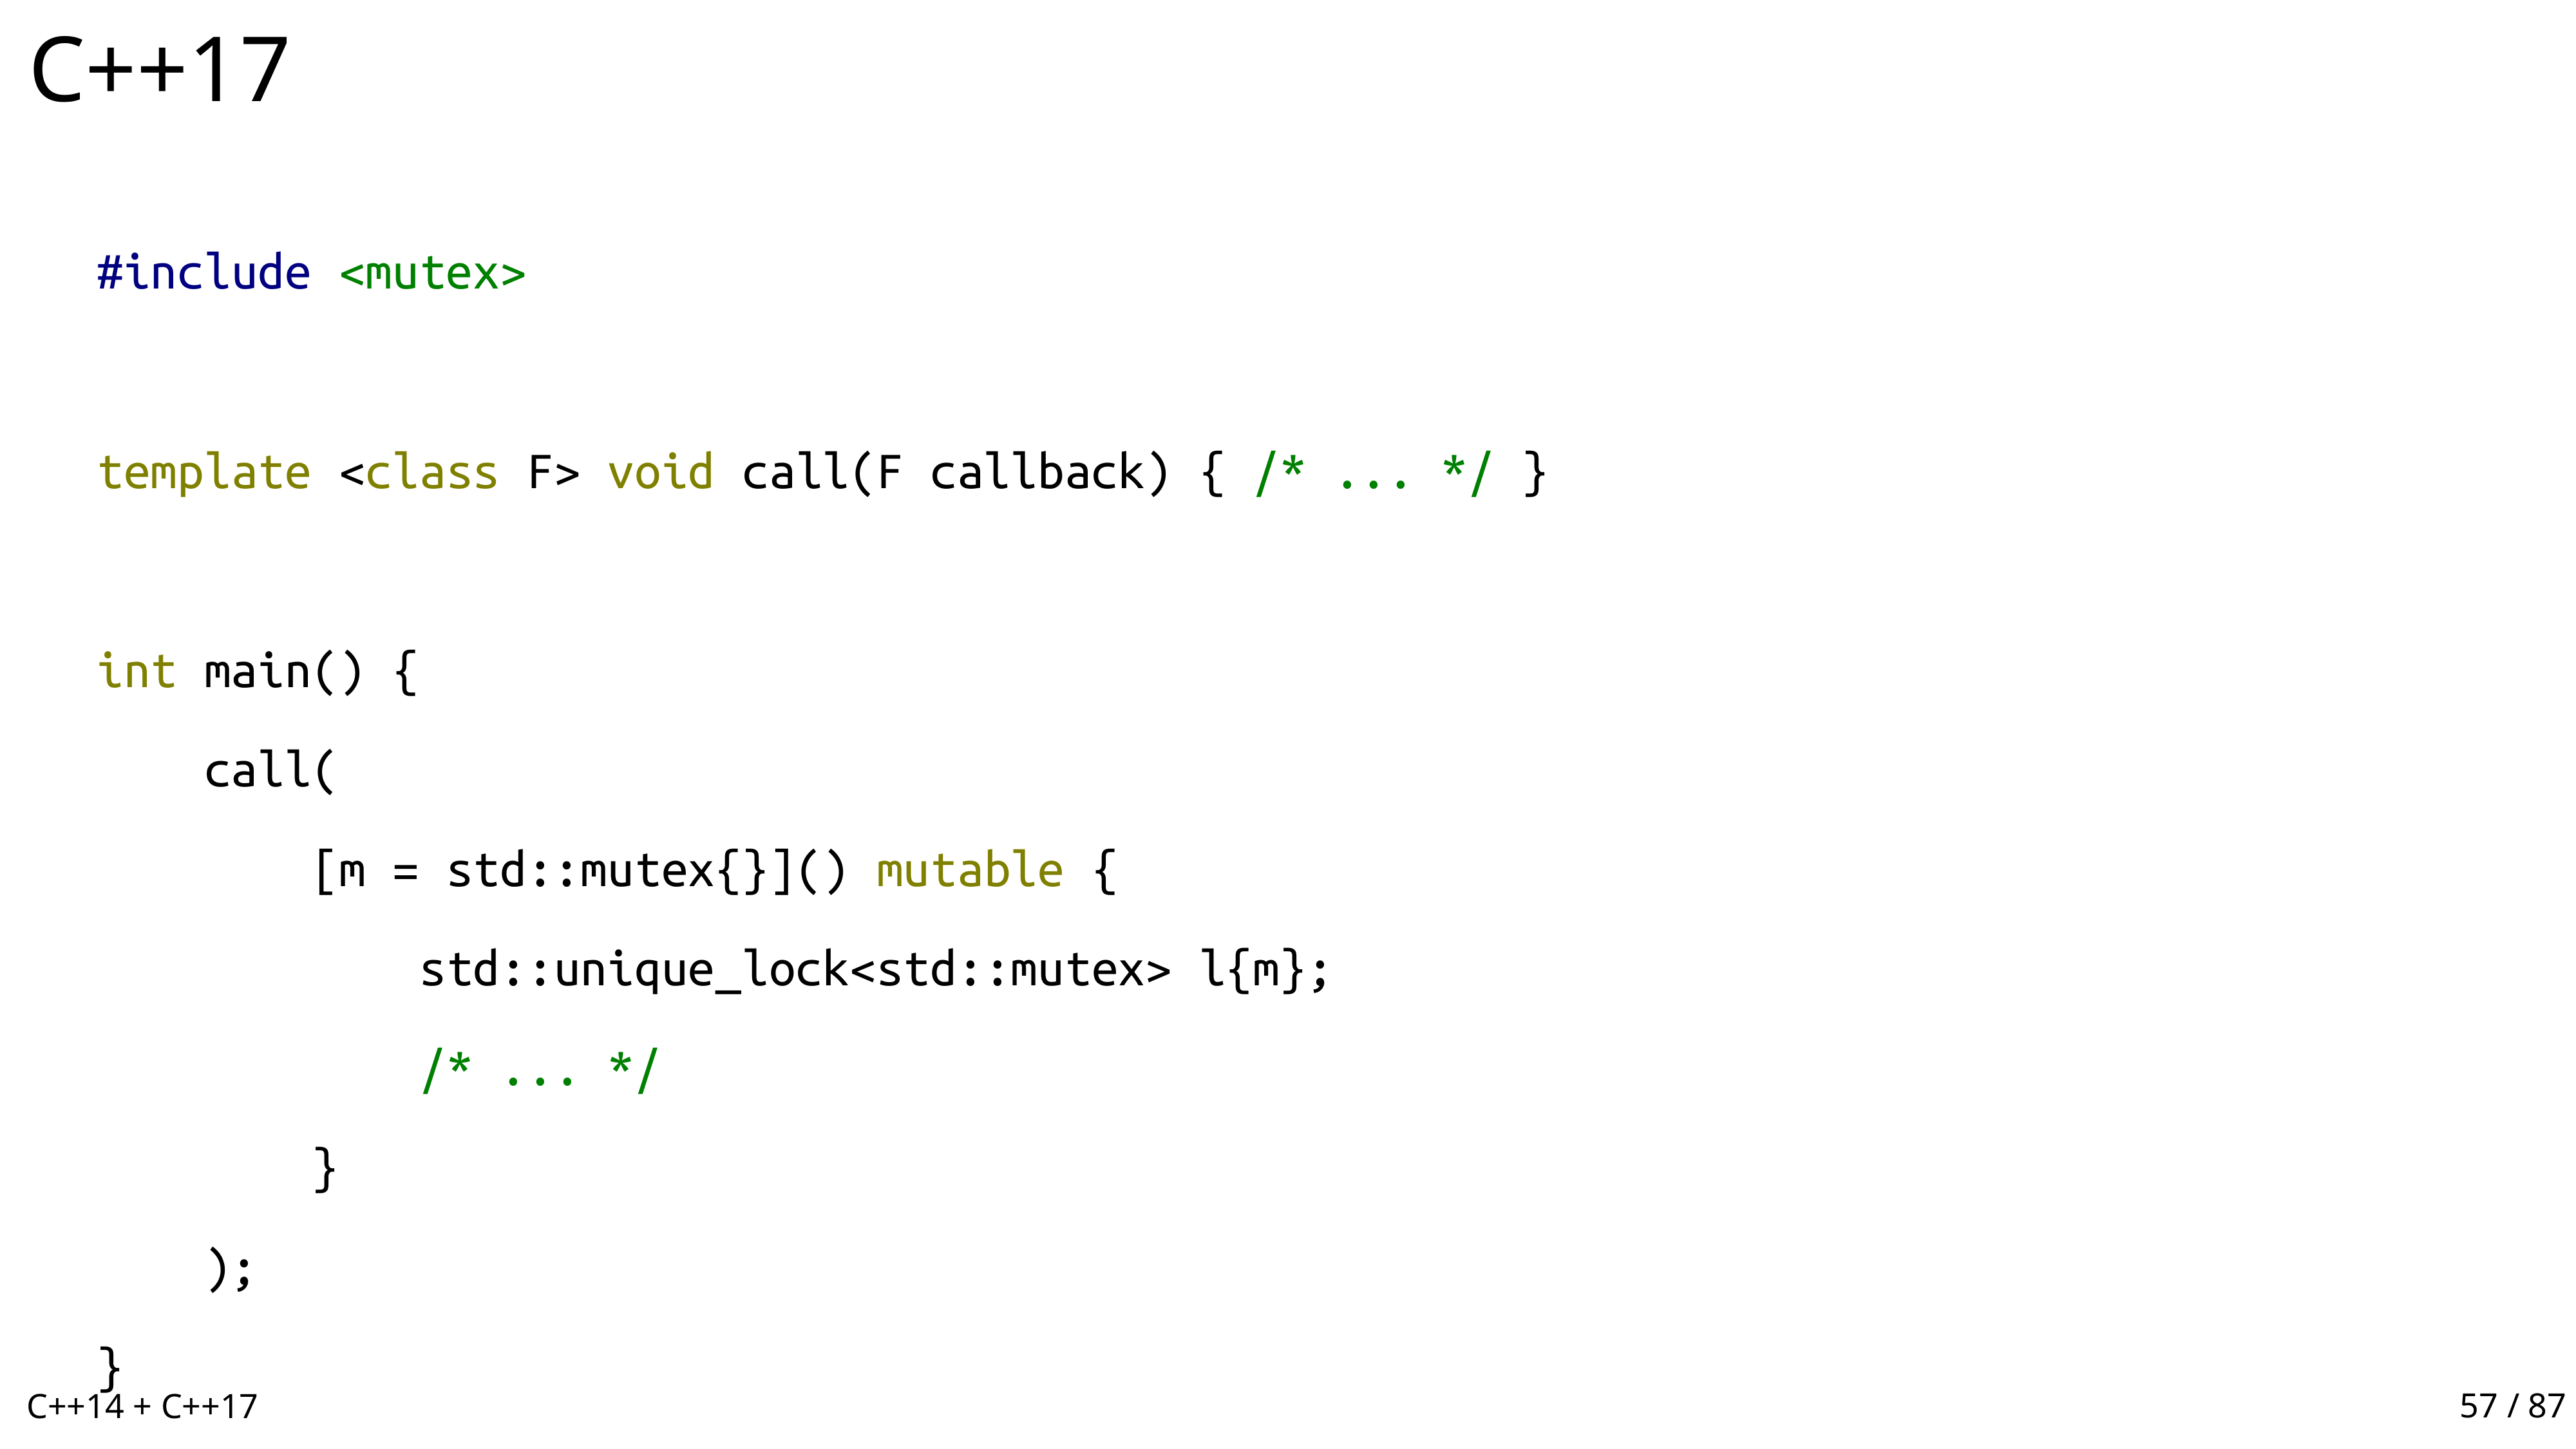

# C++17
#include <mutex>
template <class F> void call(F callback) { /* ... */ }
int main() {
 call(
 [m = std::mutex{}]() mutable {
 std::unique_lock<std::mutex> l{m};
 /* ... */
 }
 );
}
C++14 + C++17